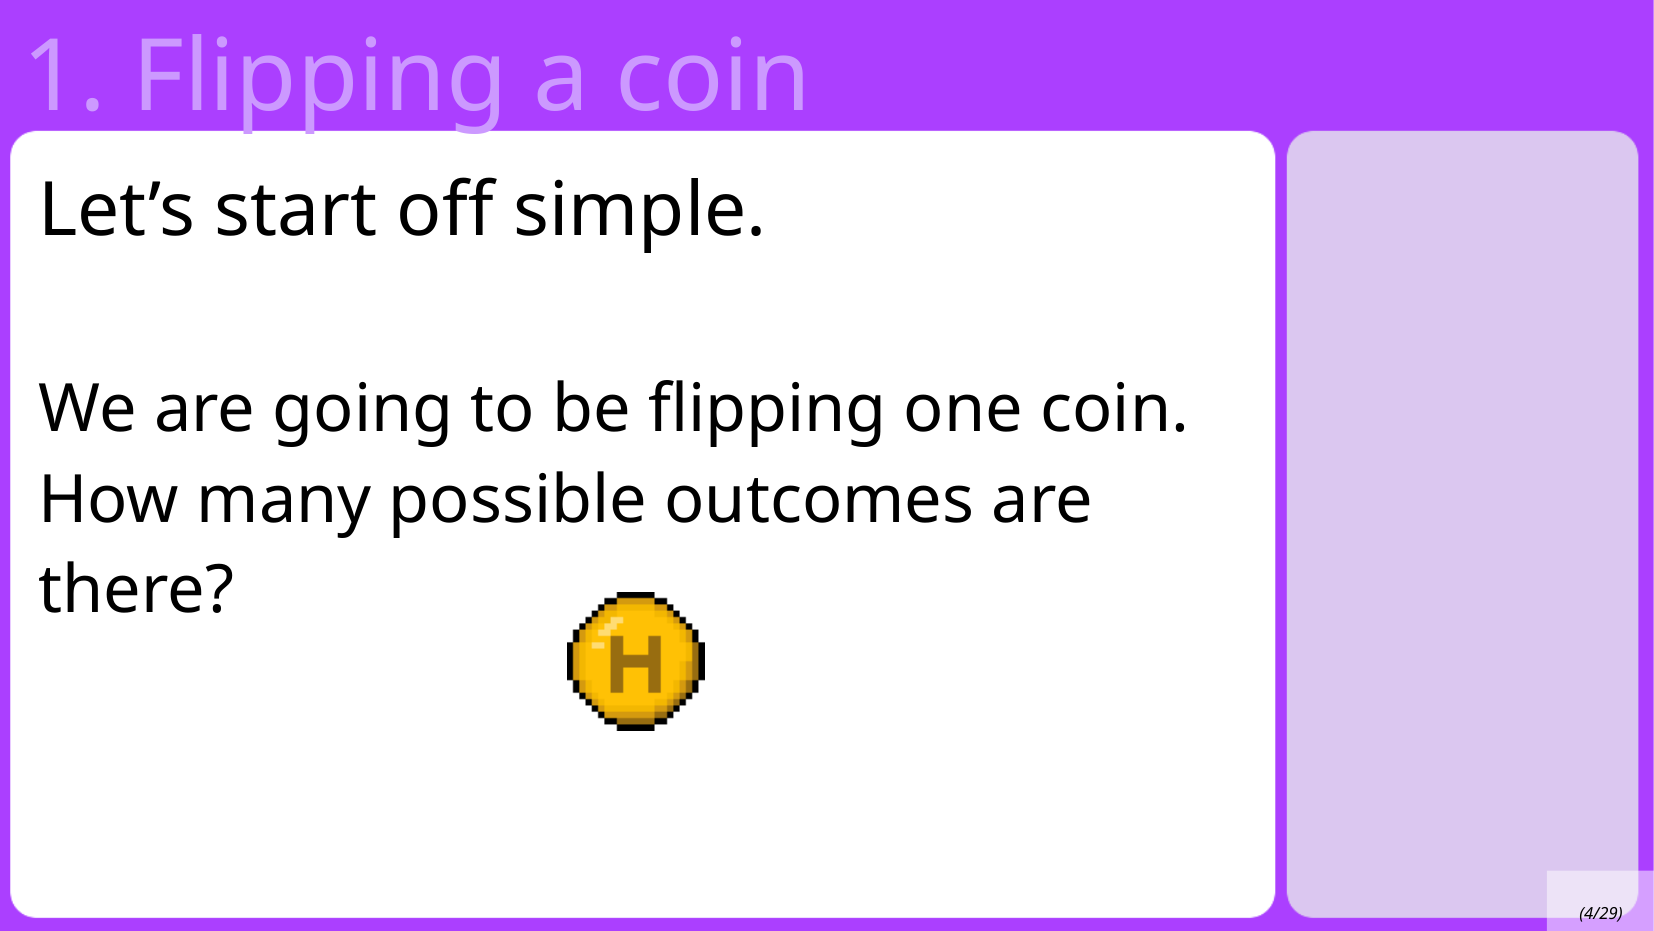

# 1. Flipping a coin
Let’s start off simple.
We are going to be flipping one coin. How many possible outcomes are there?